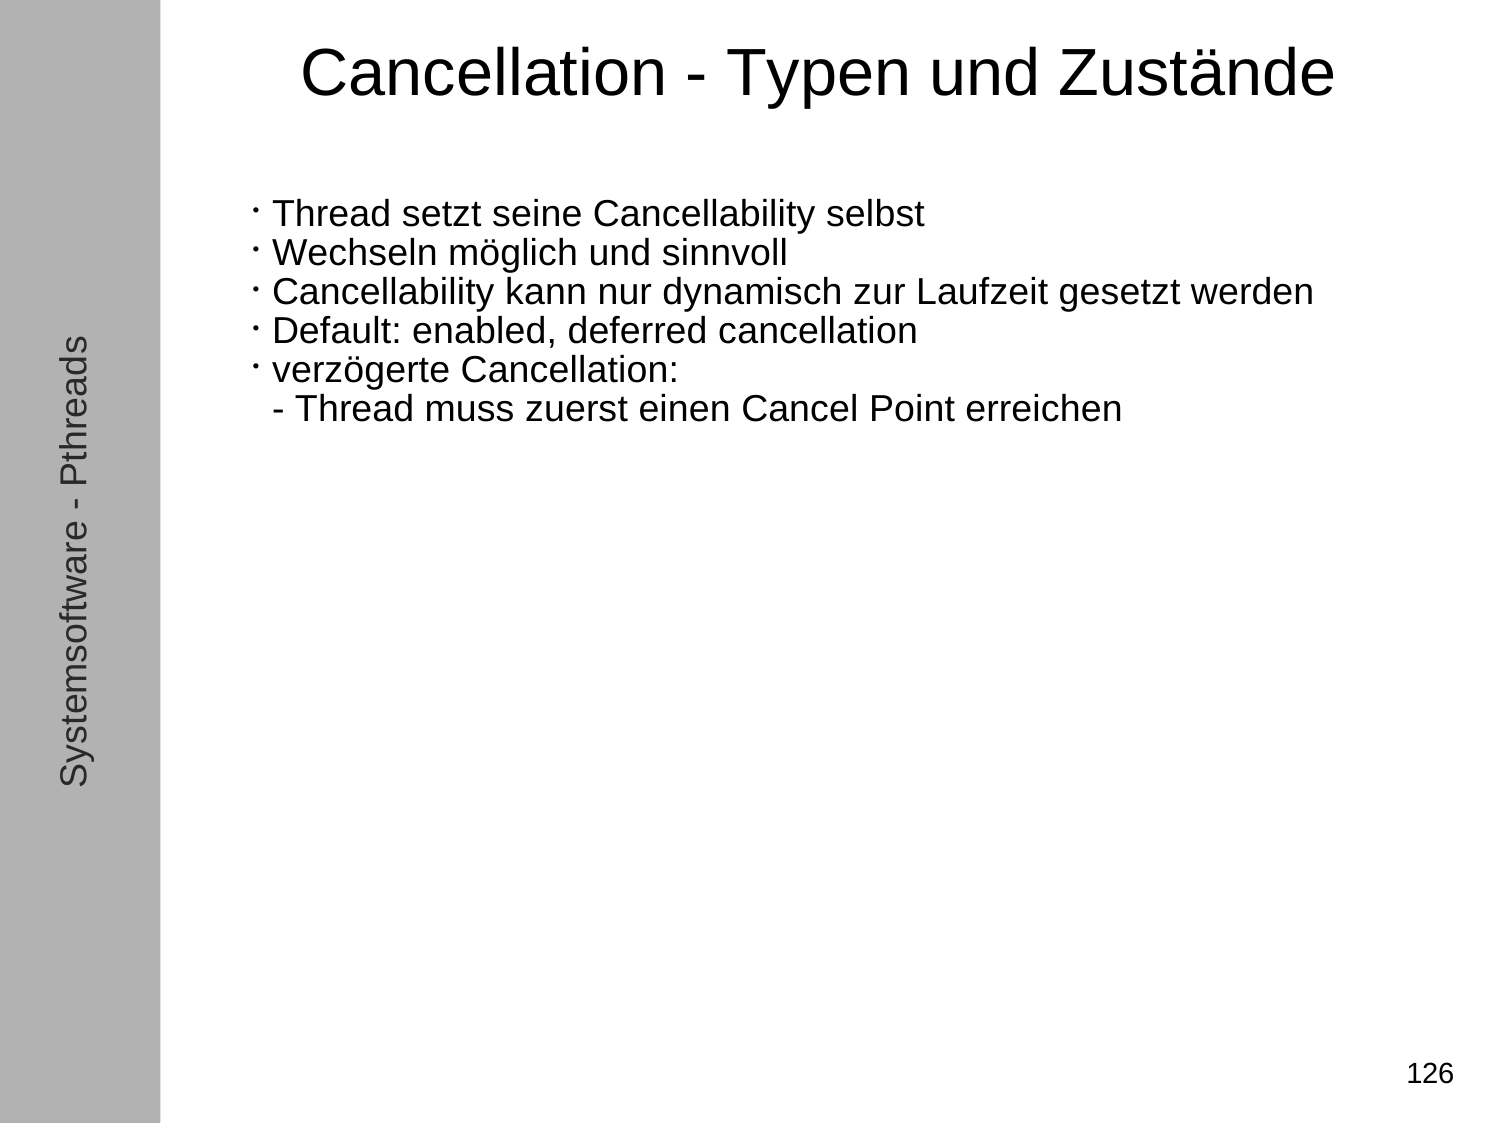

Cancellation - Typen und Zustände
Thread setzt seine Cancellability selbst
Wechseln möglich und sinnvoll
Cancellability kann nur dynamisch zur Laufzeit gesetzt werden
Default: enabled, deferred cancellation
verzögerte Cancellation:
- Thread muss zuerst einen Cancel Point erreichen
Systemsoftware - Pthreads